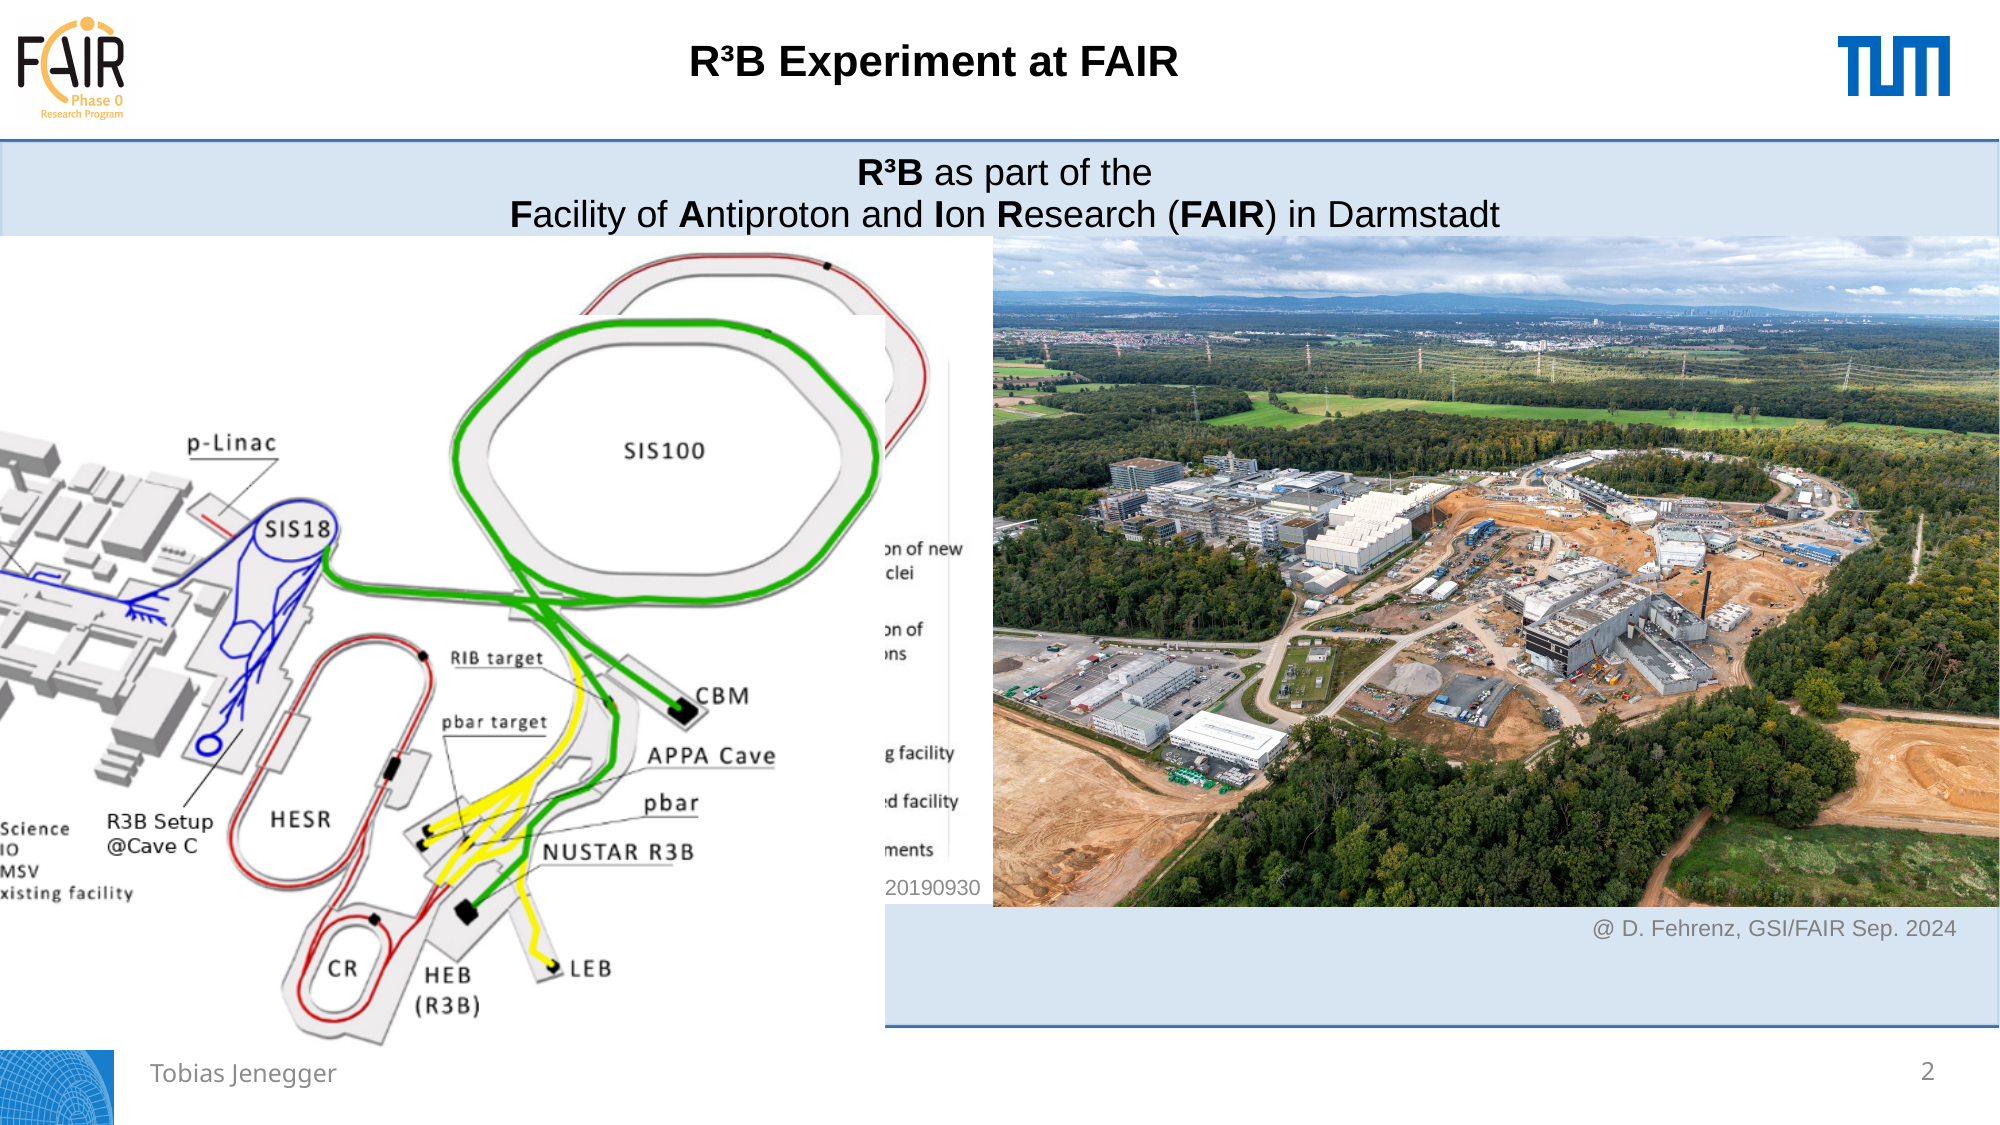

R³B Experiment at FAIR
R³B as part of the
Facility of Antiproton and Ion Research (FAIR) in Darmstadt
Haik Simon – FAIR & Super-FRS – EPS 20190930
@ D. Fehrenz, GSI/FAIR Sep. 2024
2